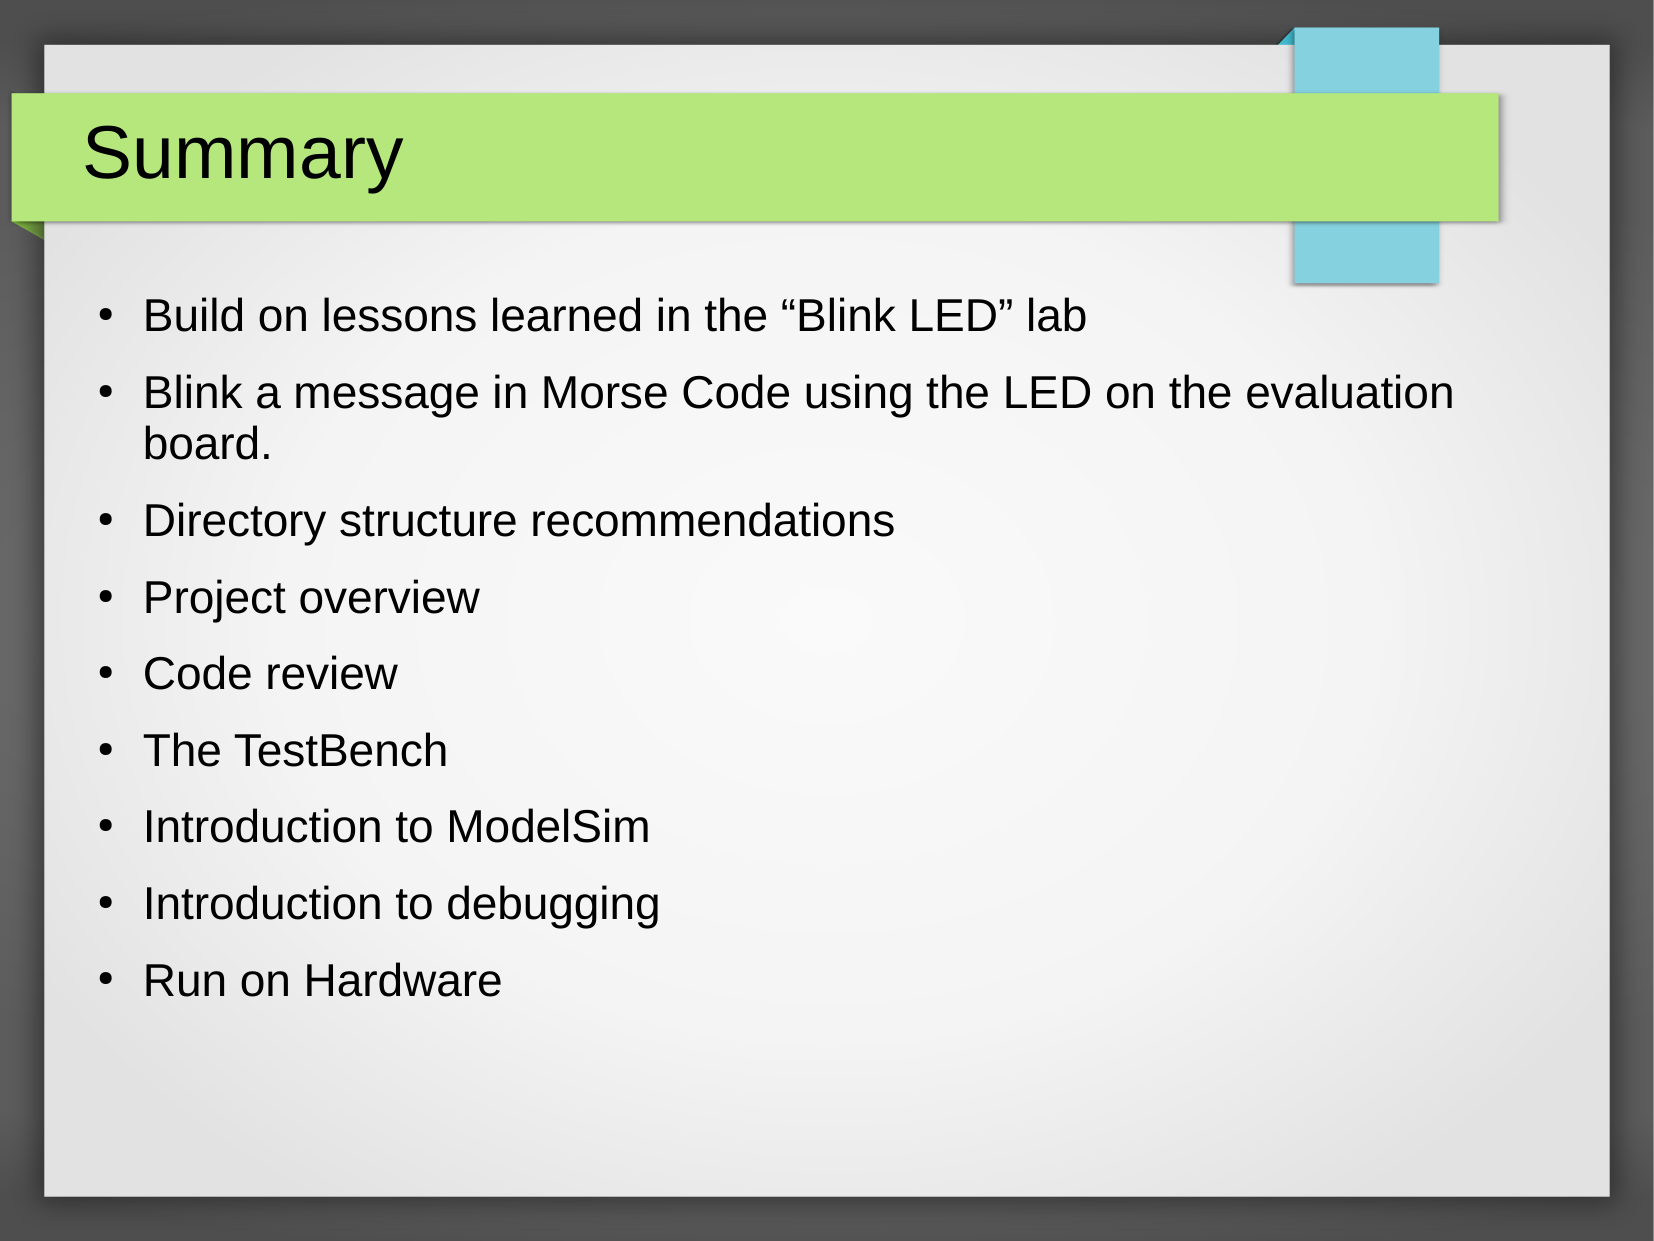

# Summary
Build on lessons learned in the “Blink LED” lab
Blink a message in Morse Code using the LED on the evaluation board.
Directory structure recommendations
Project overview
Code review
The TestBench
Introduction to ModelSim
Introduction to debugging
Run on Hardware